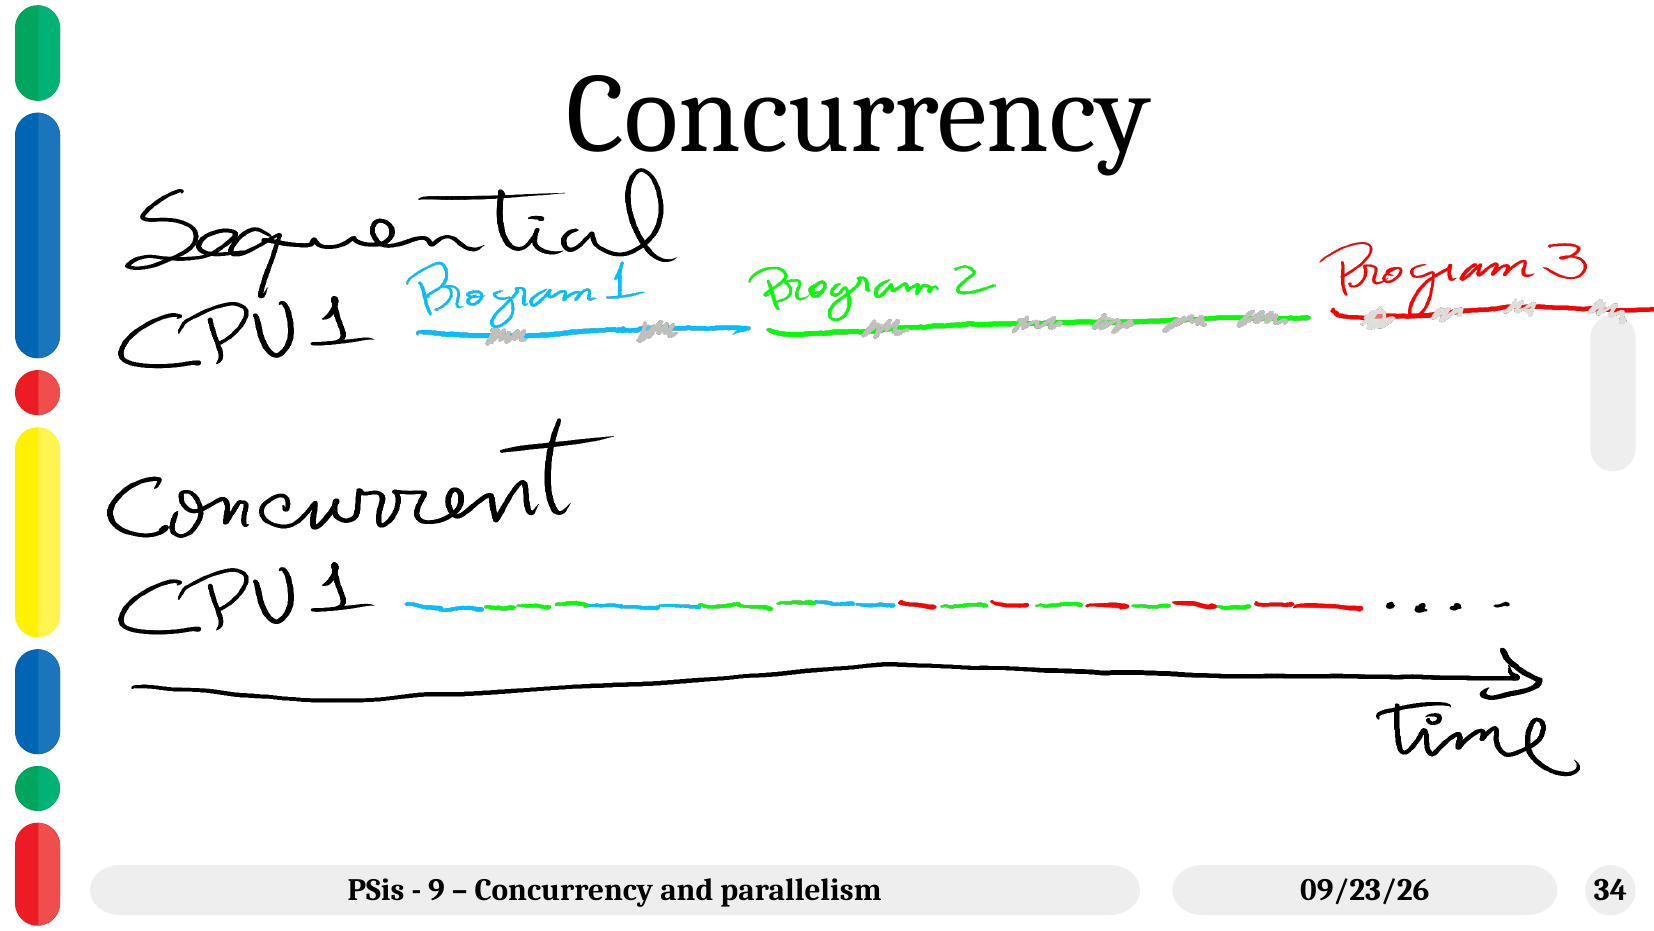

# Concurrency
PSis - 9 – Concurrency and parallelism
34